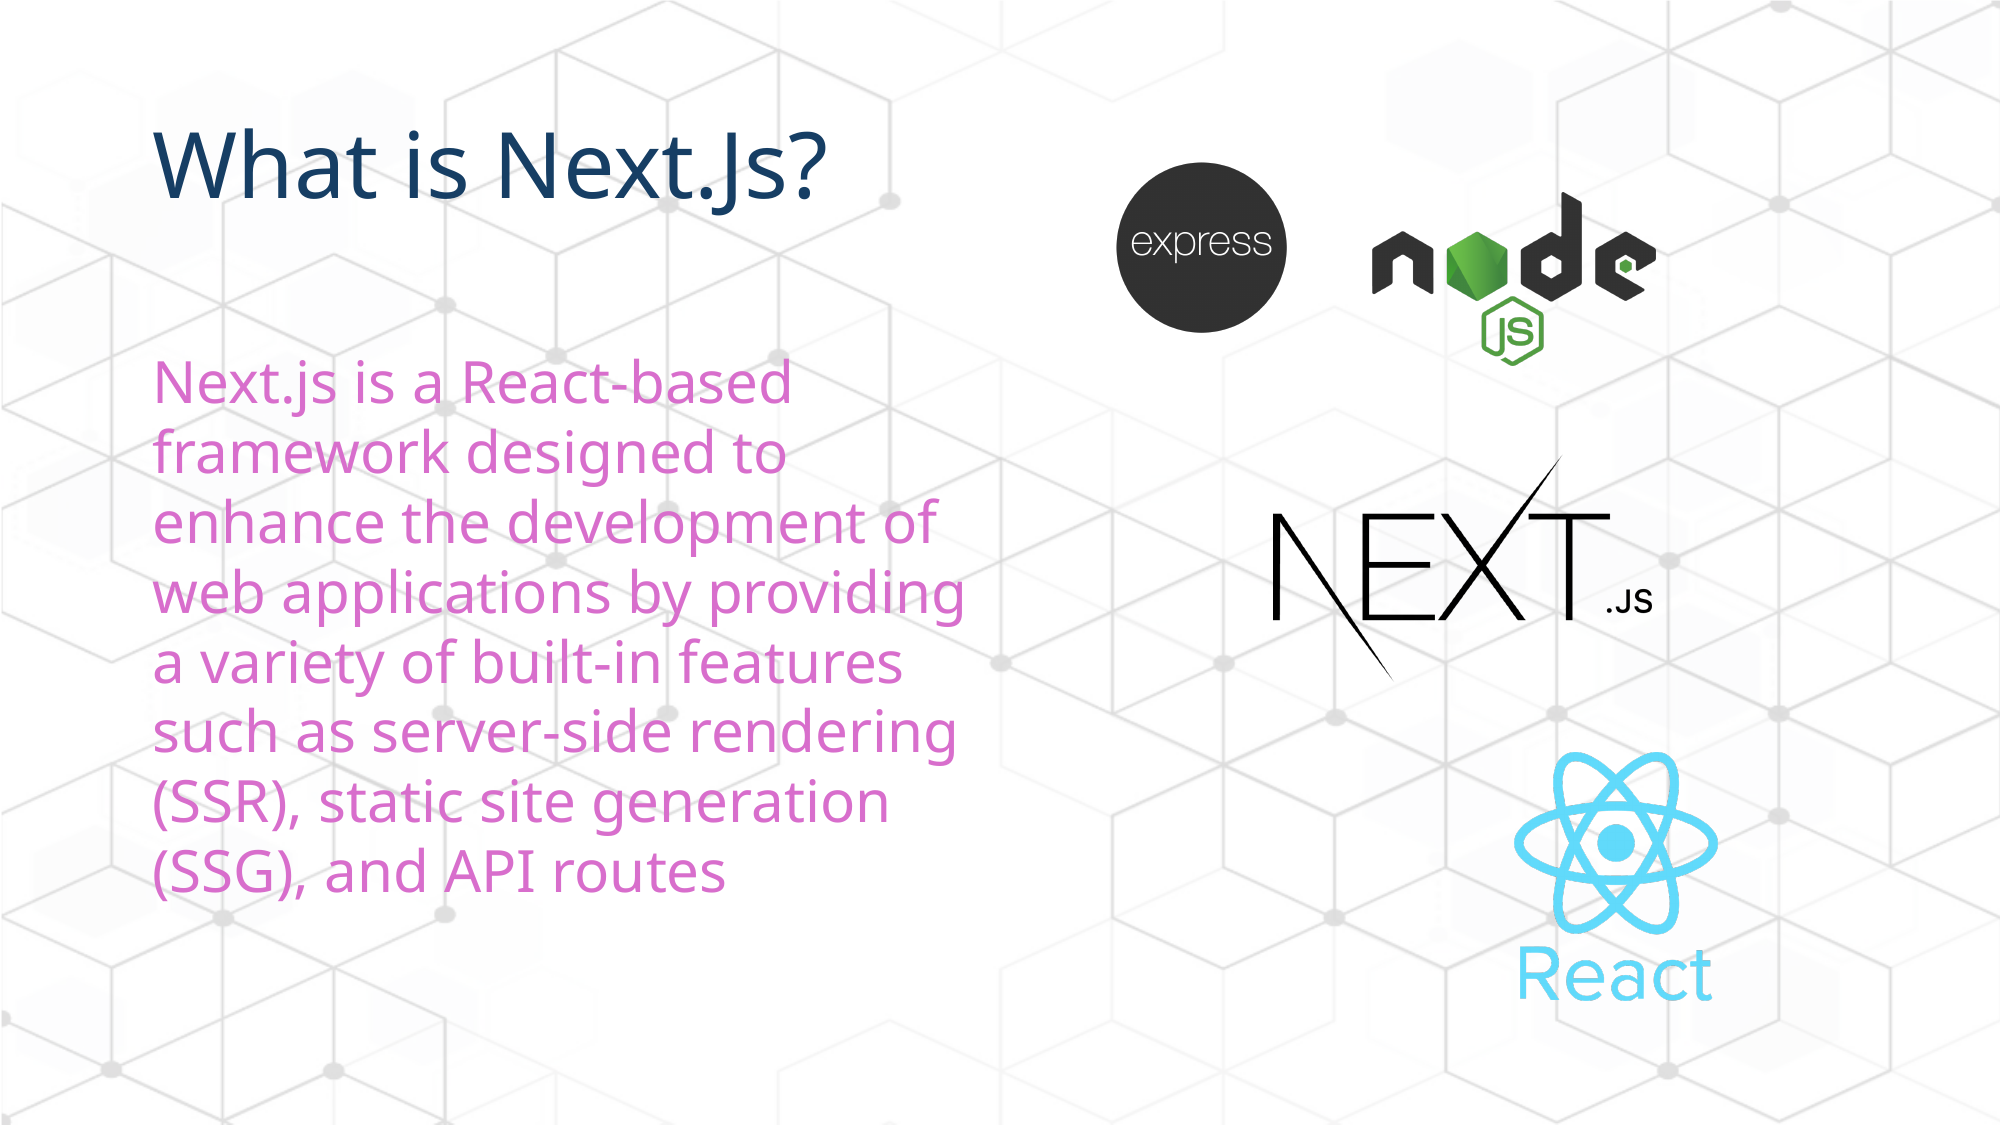

# What is Next.Js?
Next.js is a React-based framework designed to enhance the development of web applications by providing a variety of built-in features such as server-side rendering (SSR), static site generation (SSG), and API routes